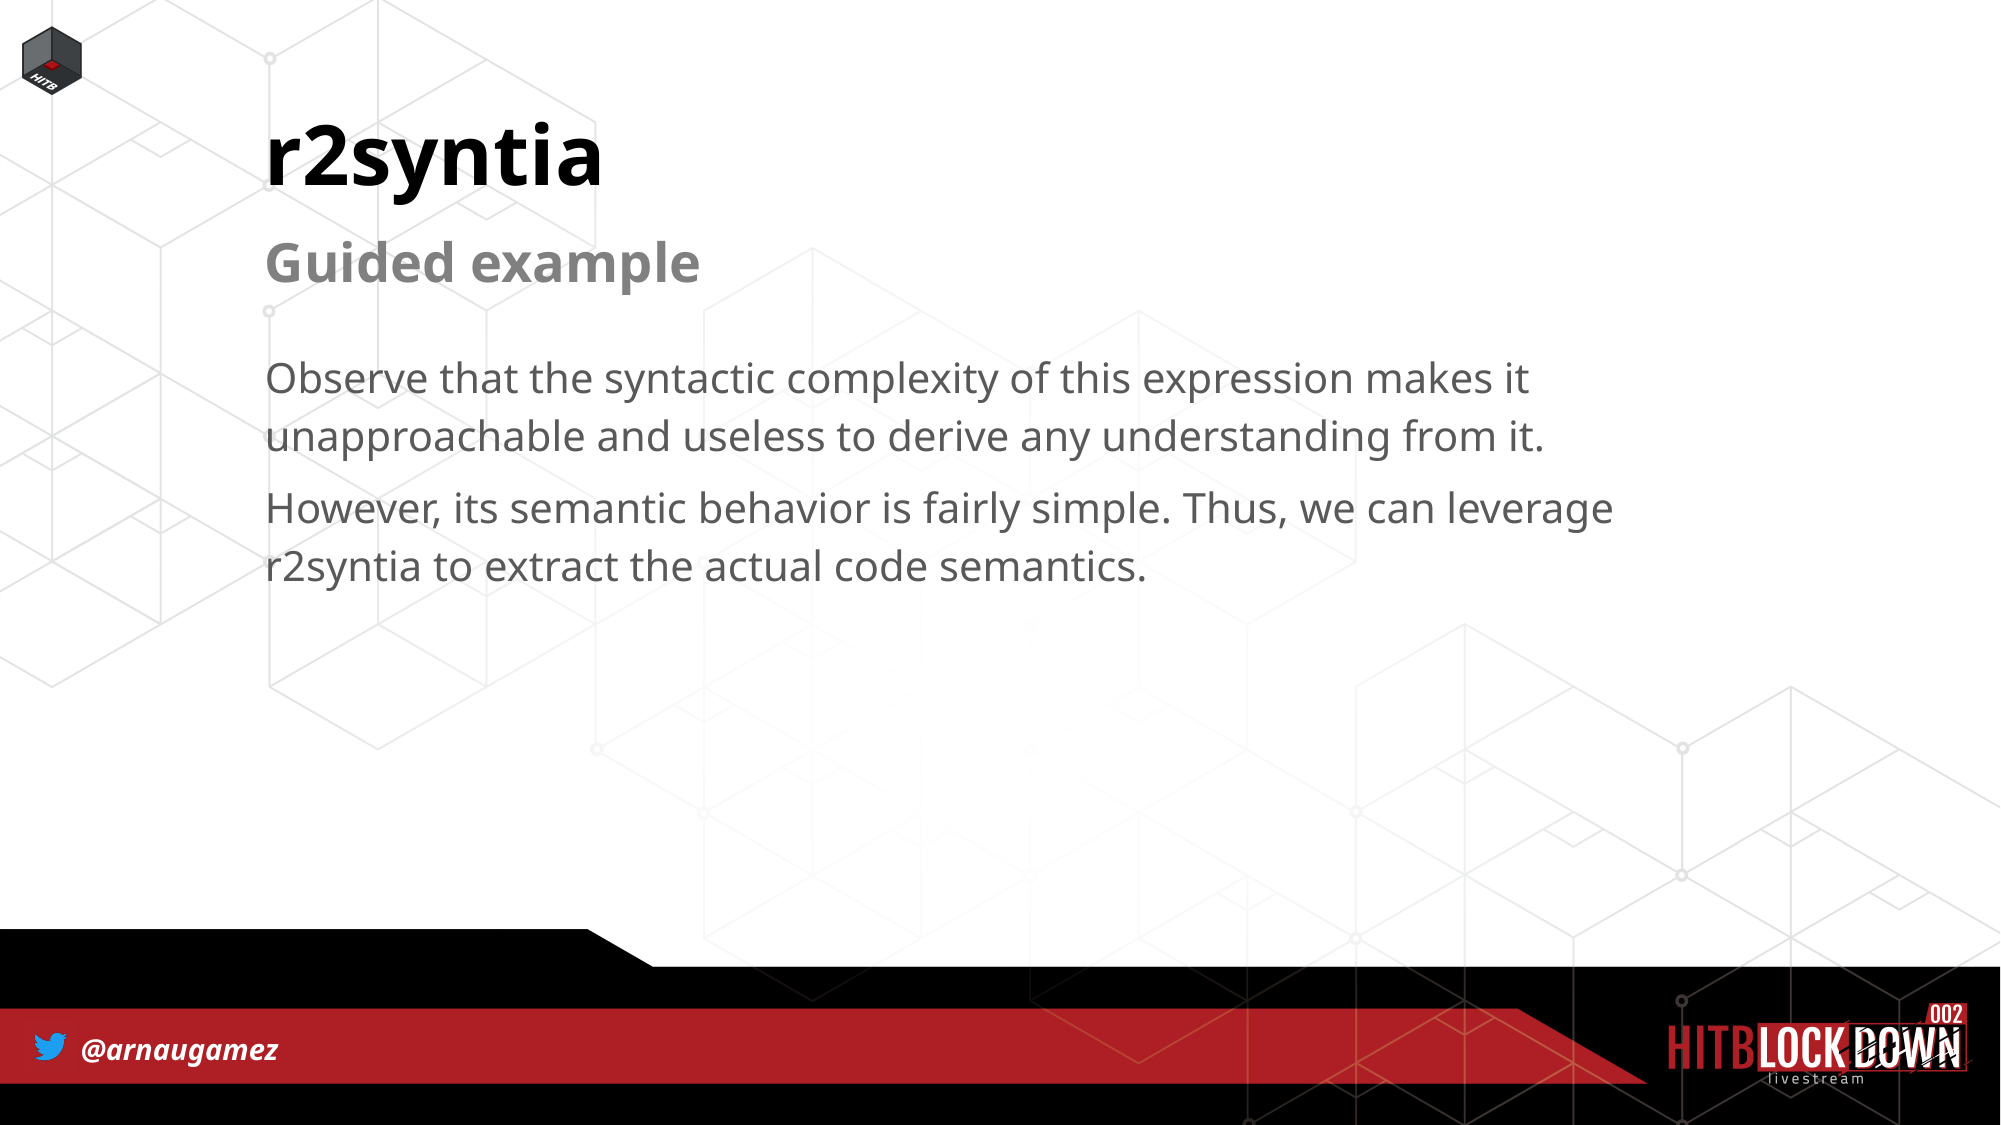

# r2syntia
Guided example
Observe that the syntactic complexity of this expression makes it unapproachable and useless to derive any understanding from it.
However, its semantic behavior is fairly simple. Thus, we can leverage r2syntia to extract the actual code semantics.